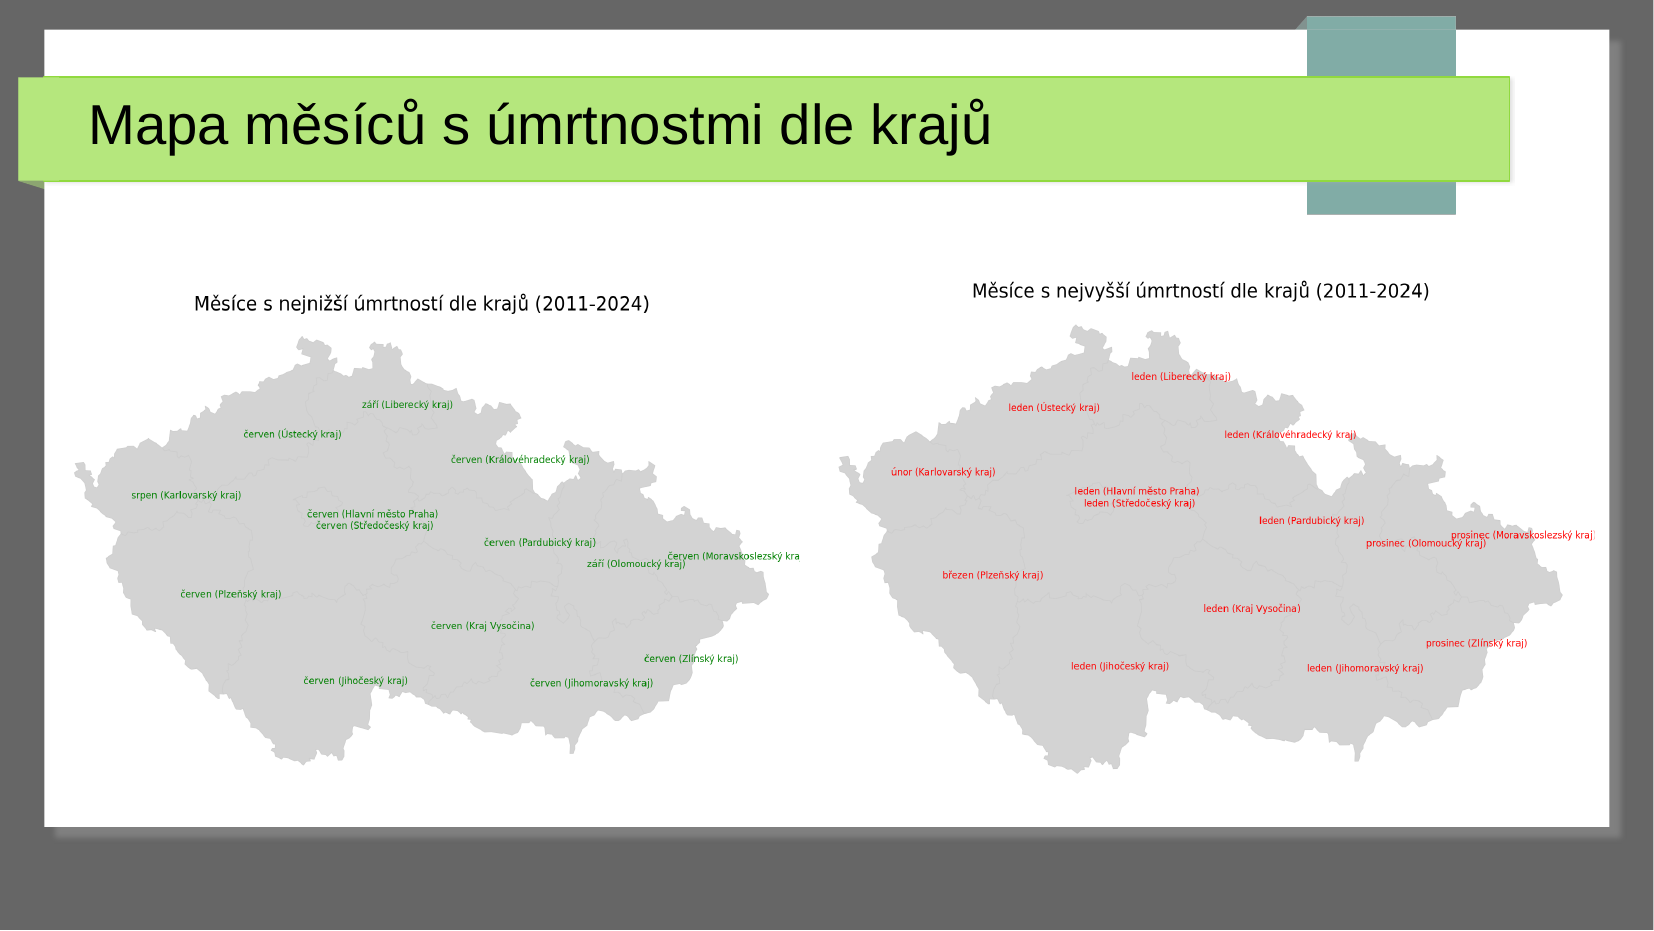

# Mapa měsíců s úmrtnostmi dle krajů